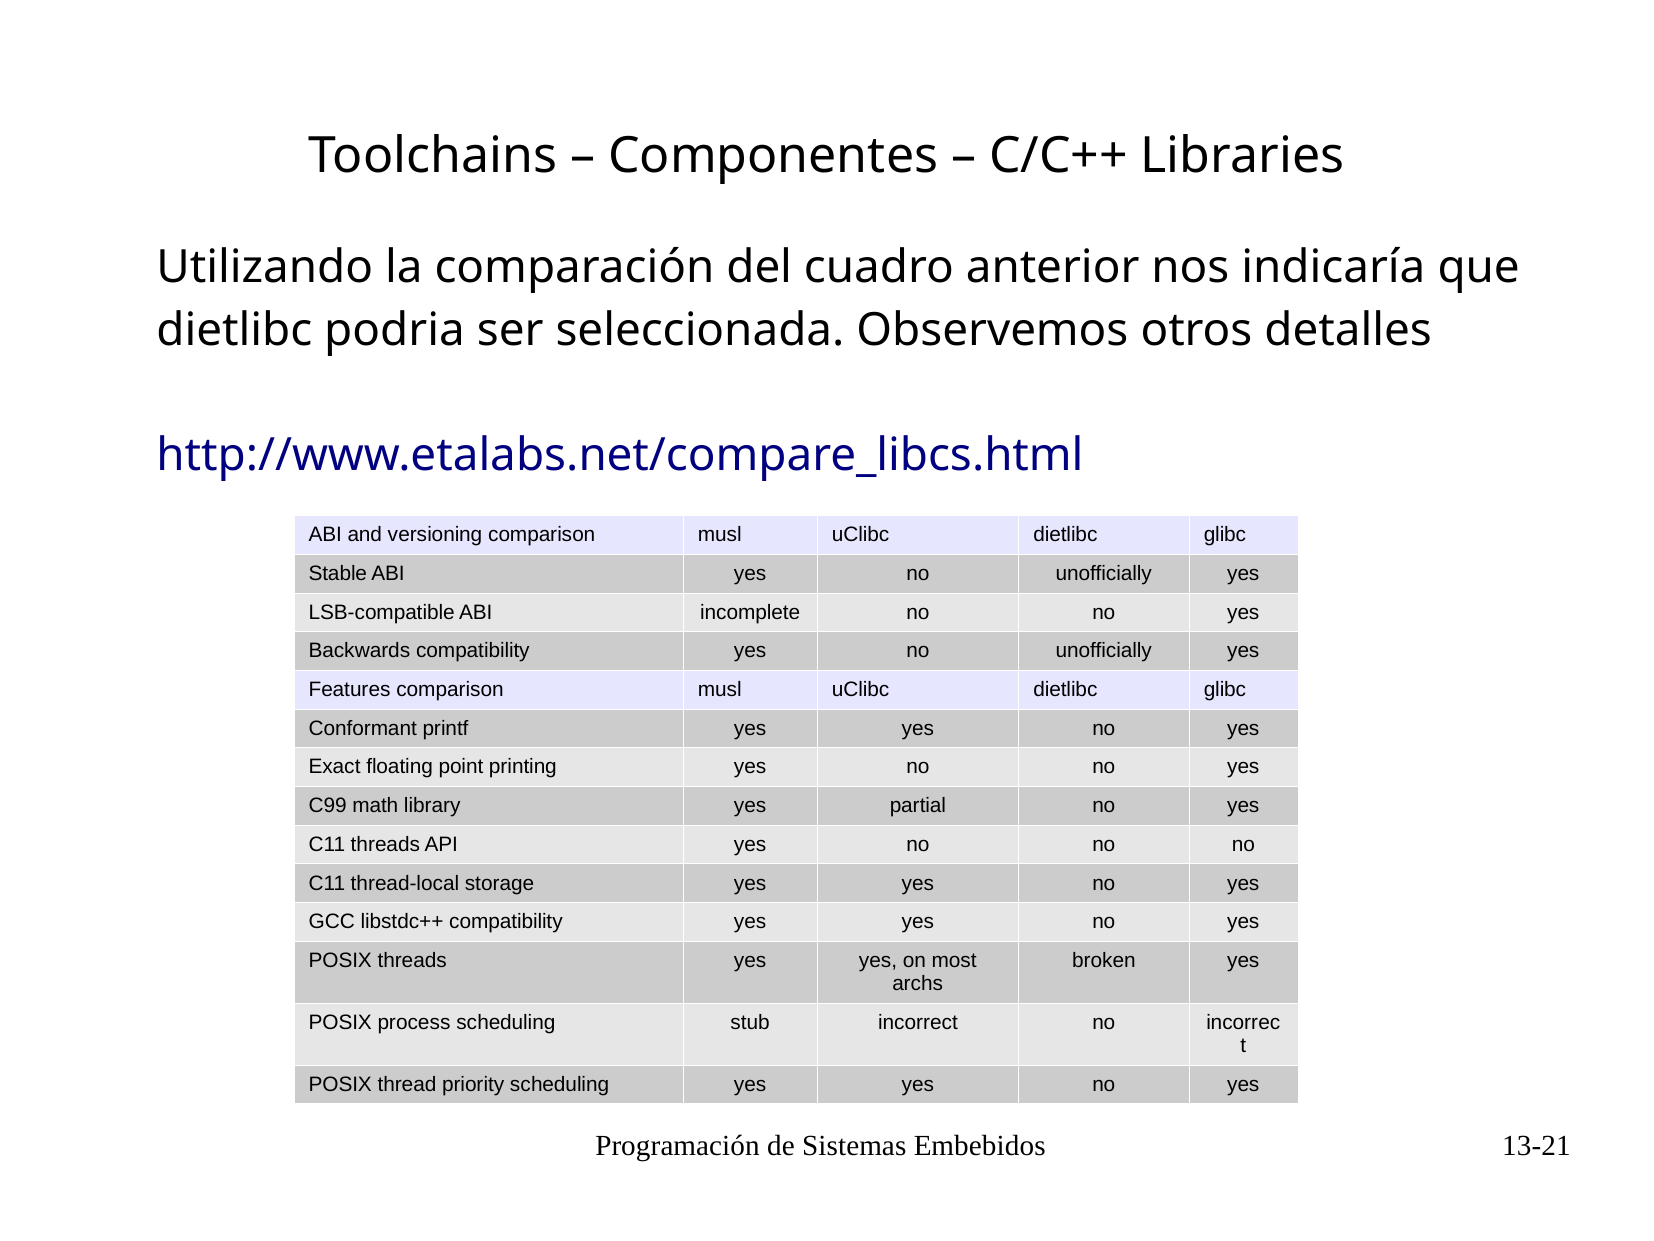

# Toolchains – Componentes – C/C++ Libraries
Utilizando la comparación del cuadro anterior nos indicaría que dietlibc podria ser seleccionada. Observemos otros detalles
http://www.etalabs.net/compare_libcs.html
| ABI and versioning comparison | musl | uClibc | dietlibc | glibc |
| --- | --- | --- | --- | --- |
| Stable ABI | yes | no | unofficially | yes |
| LSB-compatible ABI | incomplete | no | no | yes |
| Backwards compatibility | yes | no | unofficially | yes |
| Features comparison | musl | uClibc | dietlibc | glibc |
| Conformant printf | yes | yes | no | yes |
| Exact floating point printing | yes | no | no | yes |
| C99 math library | yes | partial | no | yes |
| C11 threads API | yes | no | no | no |
| C11 thread-local storage | yes | yes | no | yes |
| GCC libstdc++ compatibility | yes | yes | no | yes |
| POSIX threads | yes | yes, on most archs | broken | yes |
| POSIX process scheduling | stub | incorrect | no | incorrect |
| POSIX thread priority scheduling | yes | yes | no | yes |
Programación de Sistemas Embebidos
13